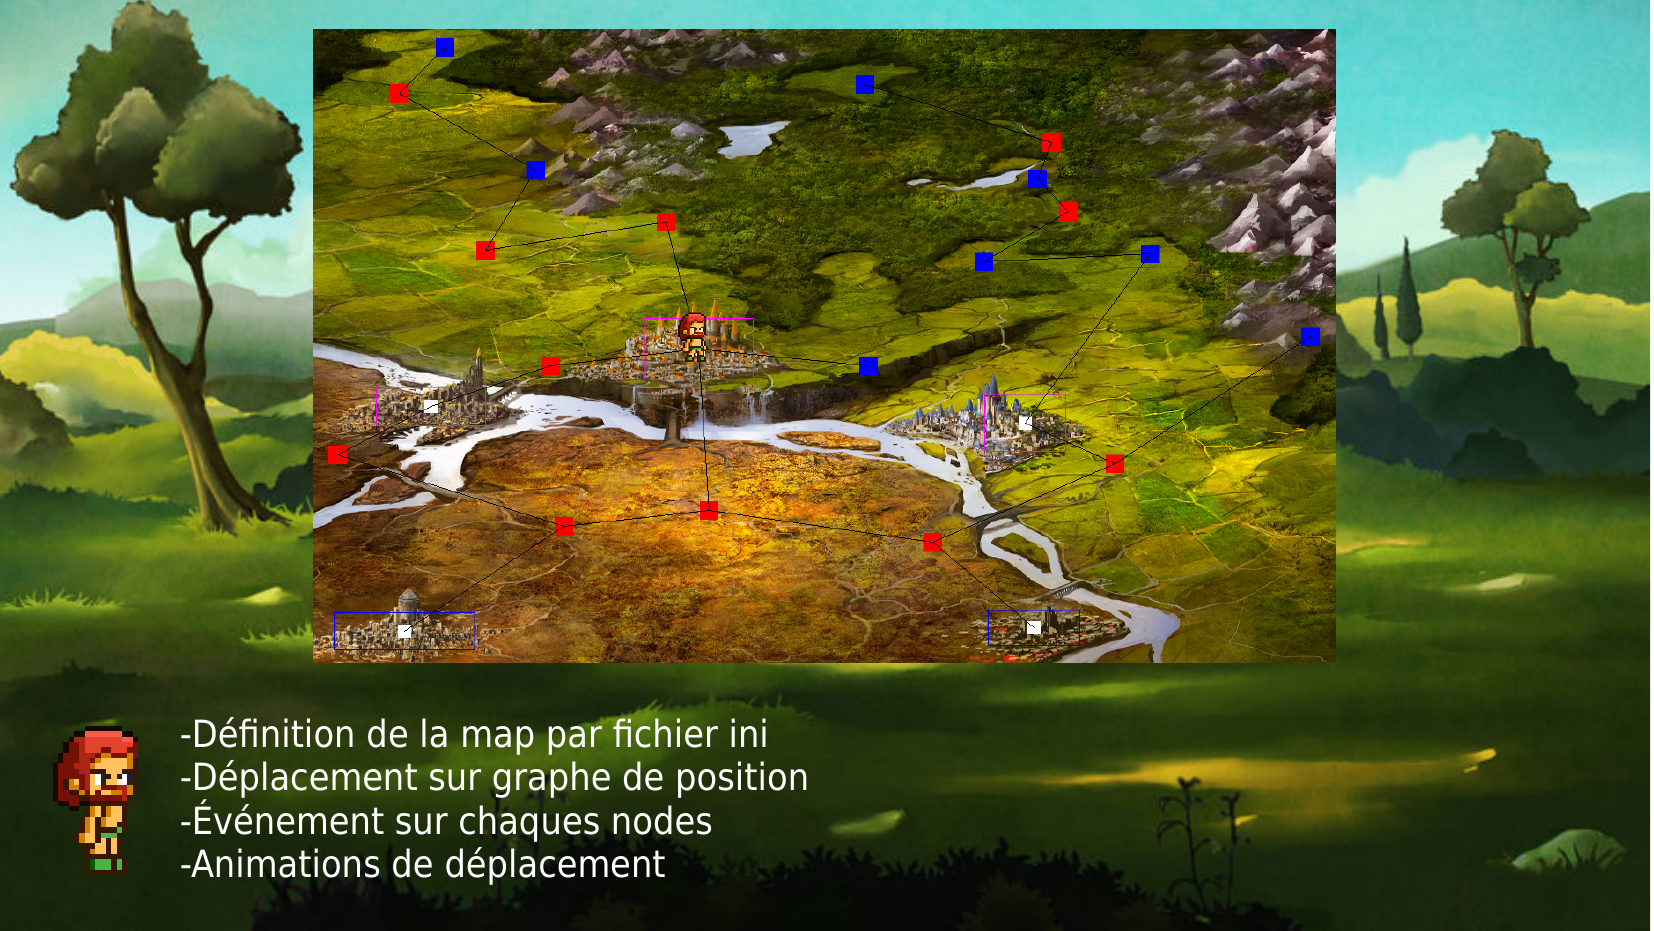

#
-Définition de la map par fichier ini
-Déplacement sur graphe de position
-Événement sur chaques nodes
-Animations de déplacement